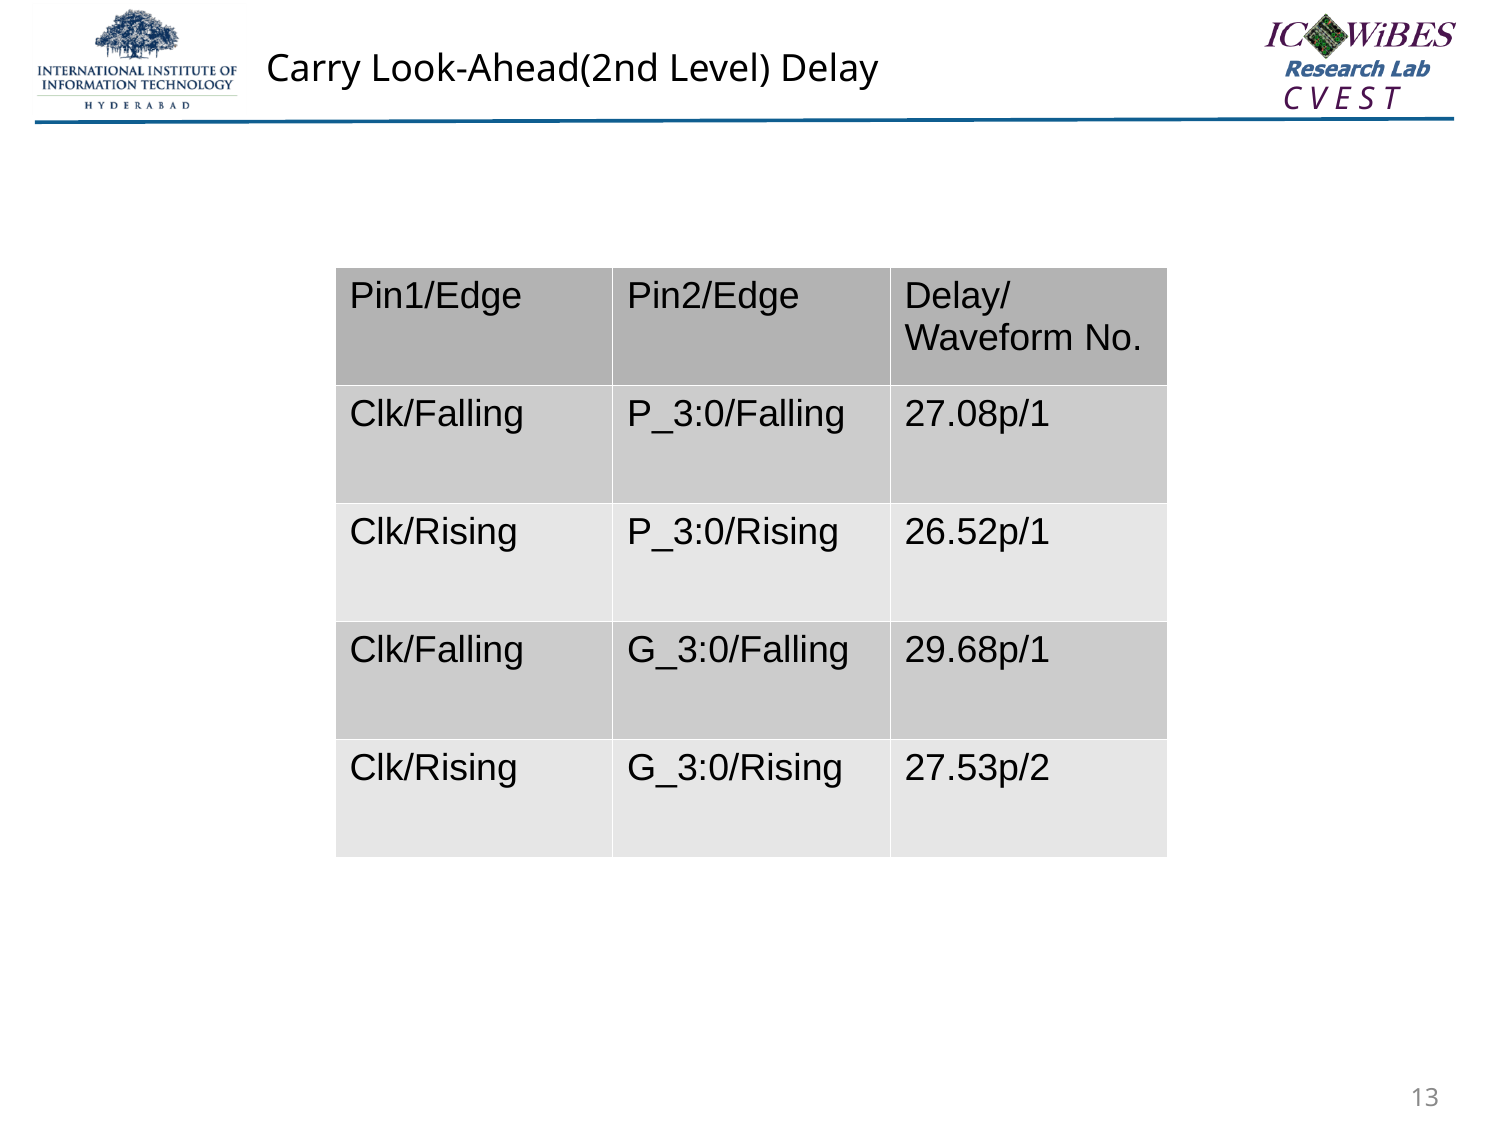

# Carry Look-Ahead(2nd Level) Delay
| Pin1/Edge | Pin2/Edge | Delay/Waveform No. |
| --- | --- | --- |
| Clk/Falling | P\_3:0/Falling | 27.08p/1 |
| Clk/Rising | P\_3:0/Rising | 26.52p/1 |
| Clk/Falling | G\_3:0/Falling | 29.68p/1 |
| Clk/Rising | G\_3:0/Rising | 27.53p/2 |